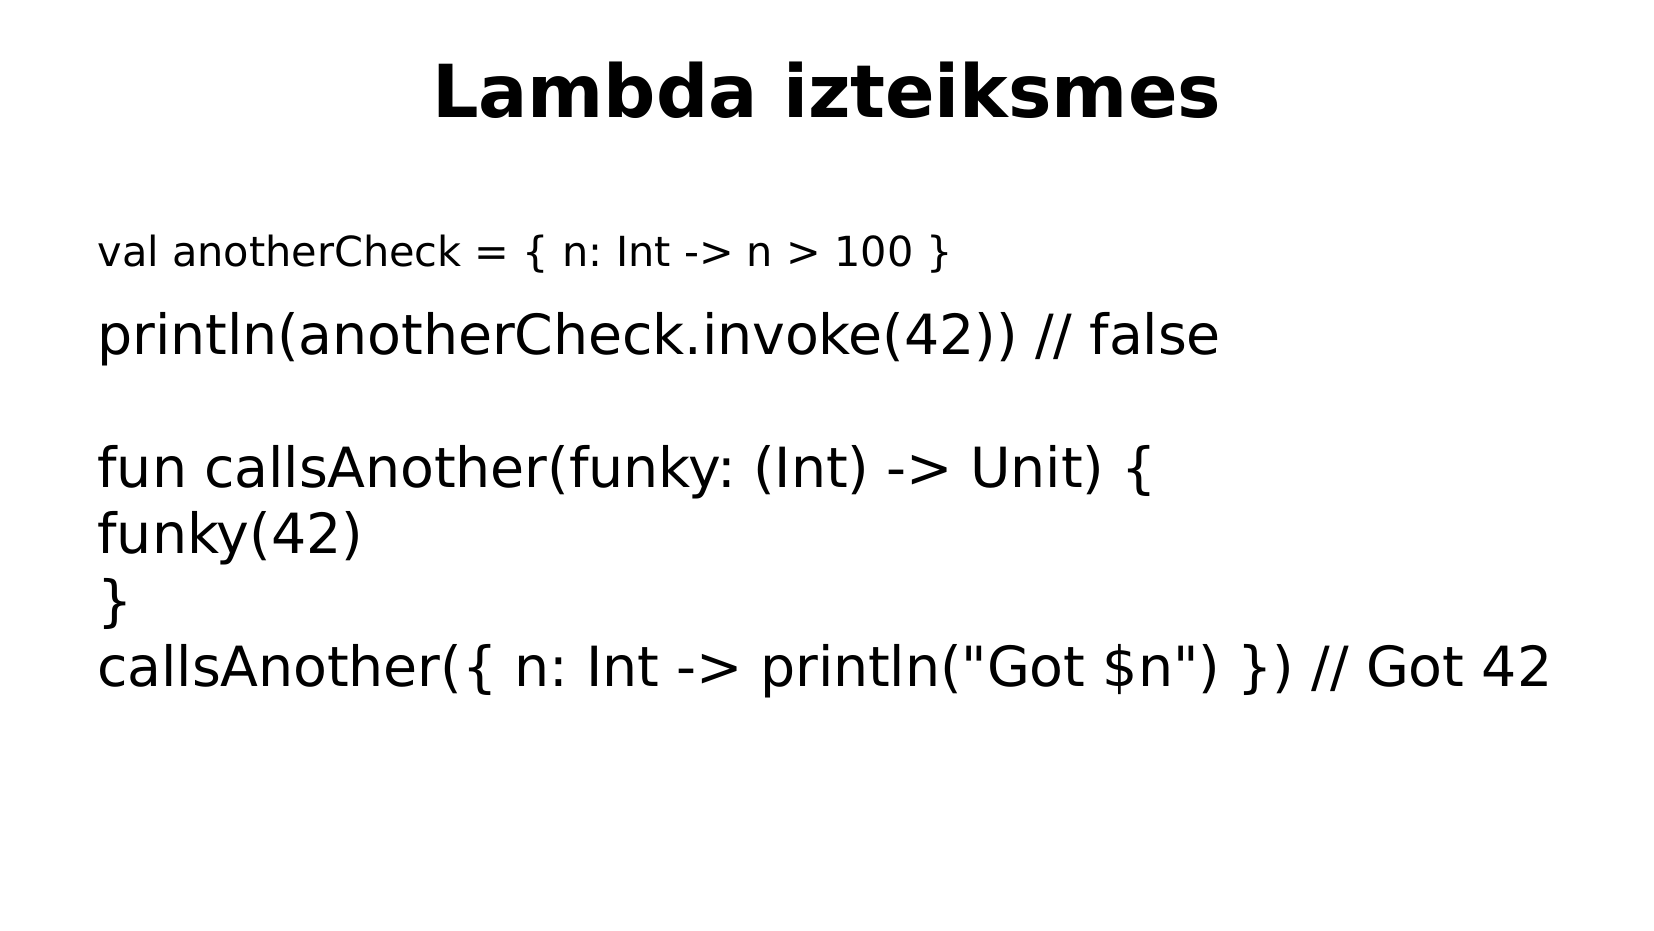

# Lambda izteiksmes
val anotherCheck = { n: Int -> n > 100 }
println(anotherCheck.invoke(42)) // false
fun callsAnother(funky: (Int) -> Unit) {
funky(42)
}
callsAnother({ n: Int -> println("Got $n") }) // Got 42